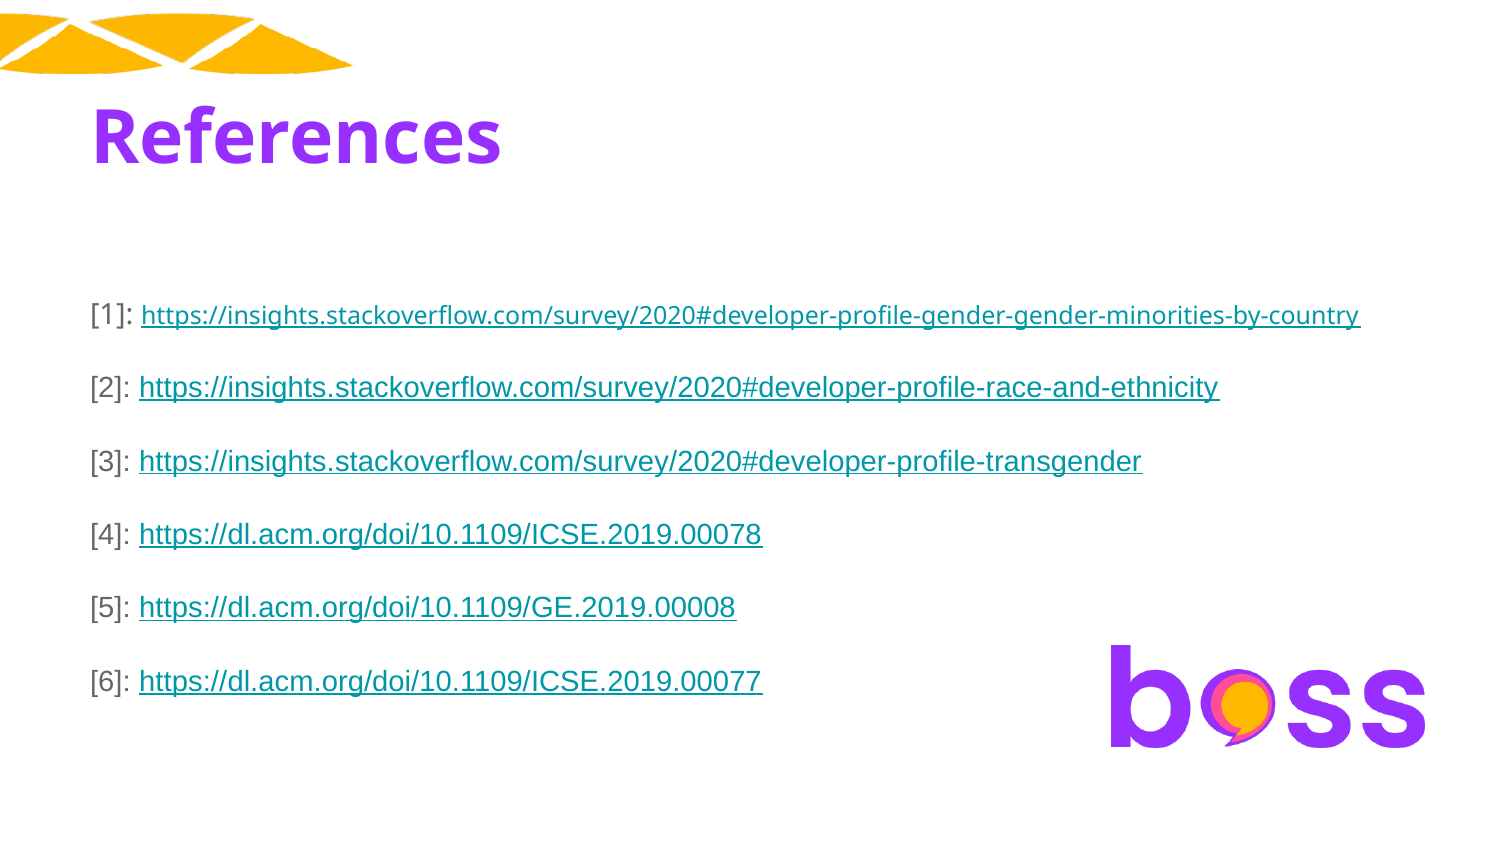

# References
[1]: https://insights.stackoverflow.com/survey/2020#developer-profile-gender-gender-minorities-by-country
[2]: https://insights.stackoverflow.com/survey/2020#developer-profile-race-and-ethnicity
[3]: https://insights.stackoverflow.com/survey/2020#developer-profile-transgender
[4]: https://dl.acm.org/doi/10.1109/ICSE.2019.00078
[5]: https://dl.acm.org/doi/10.1109/GE.2019.00008
[6]: https://dl.acm.org/doi/10.1109/ICSE.2019.00077